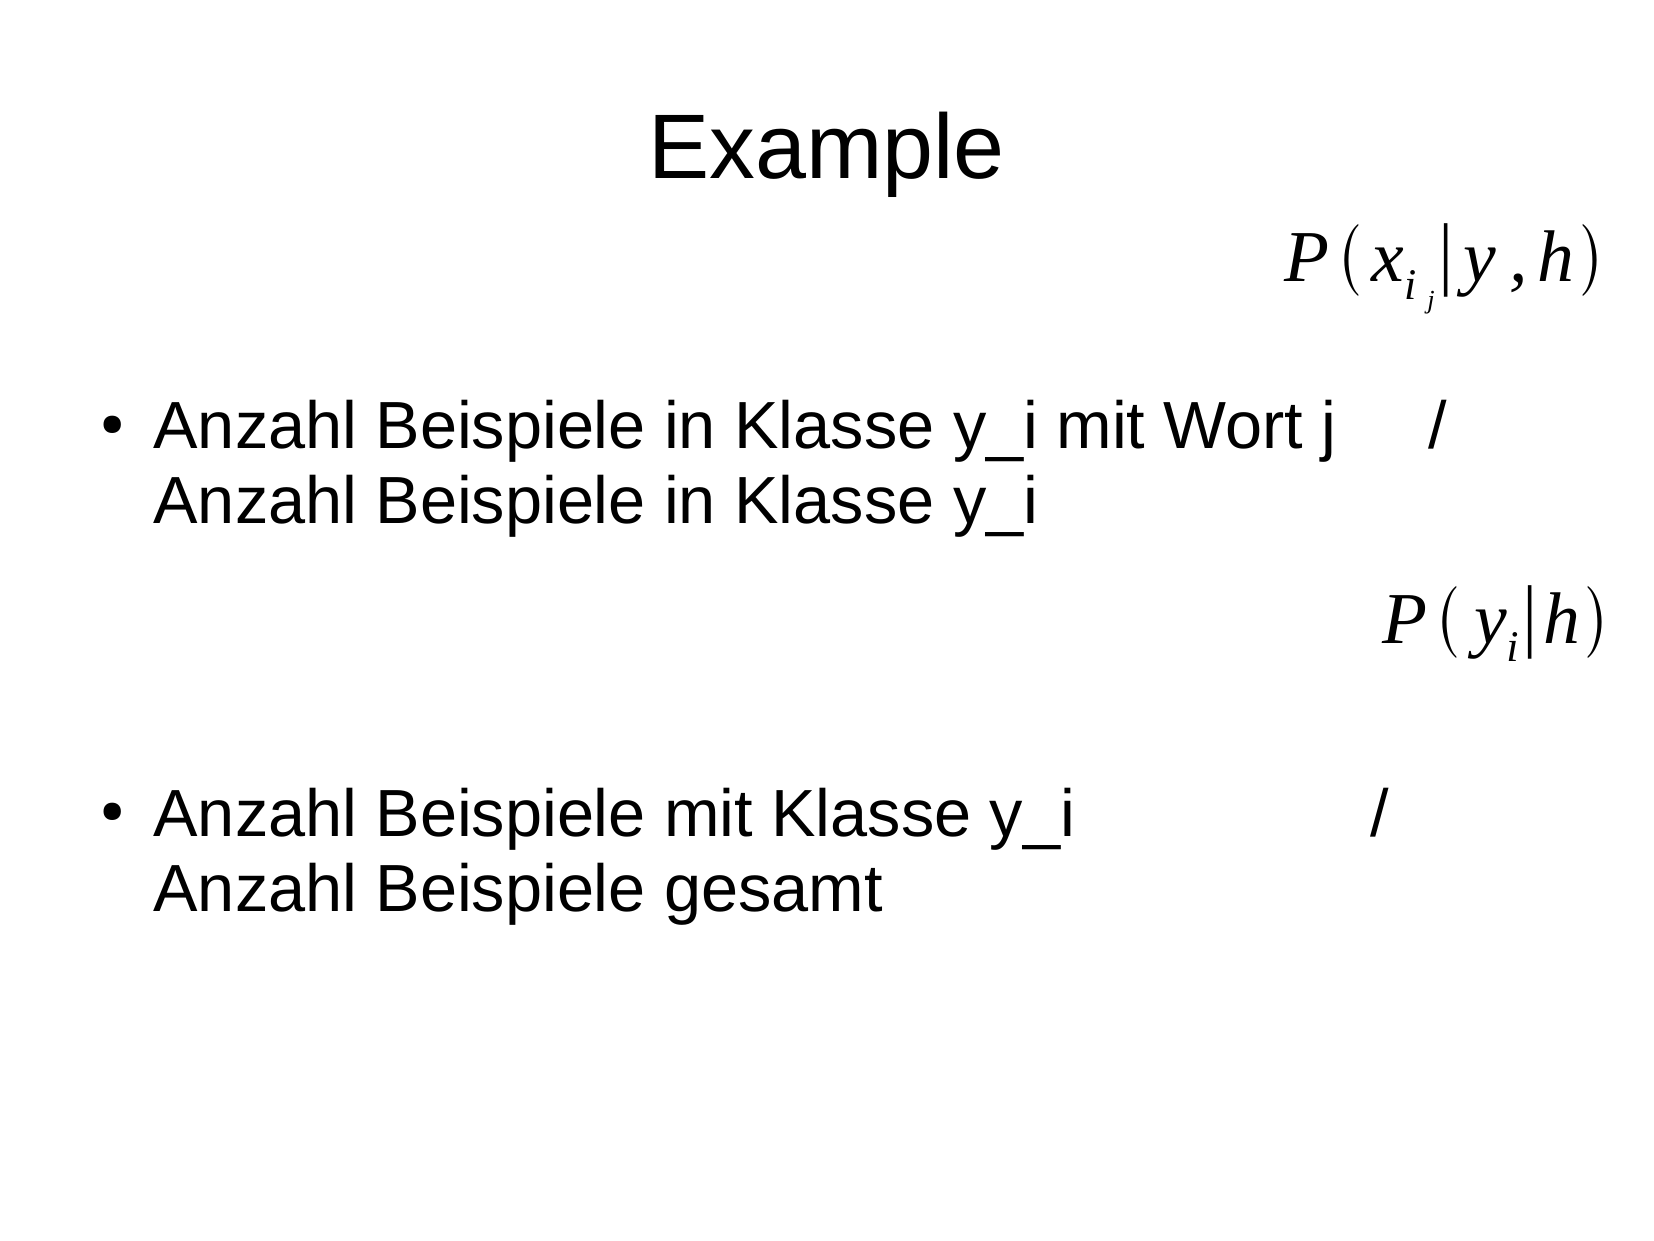

# Example
Anzahl Beispiele in Klasse y_i mit Wort j / Anzahl Beispiele in Klasse y_i
Anzahl Beispiele mit Klasse y_i / Anzahl Beispiele gesamt